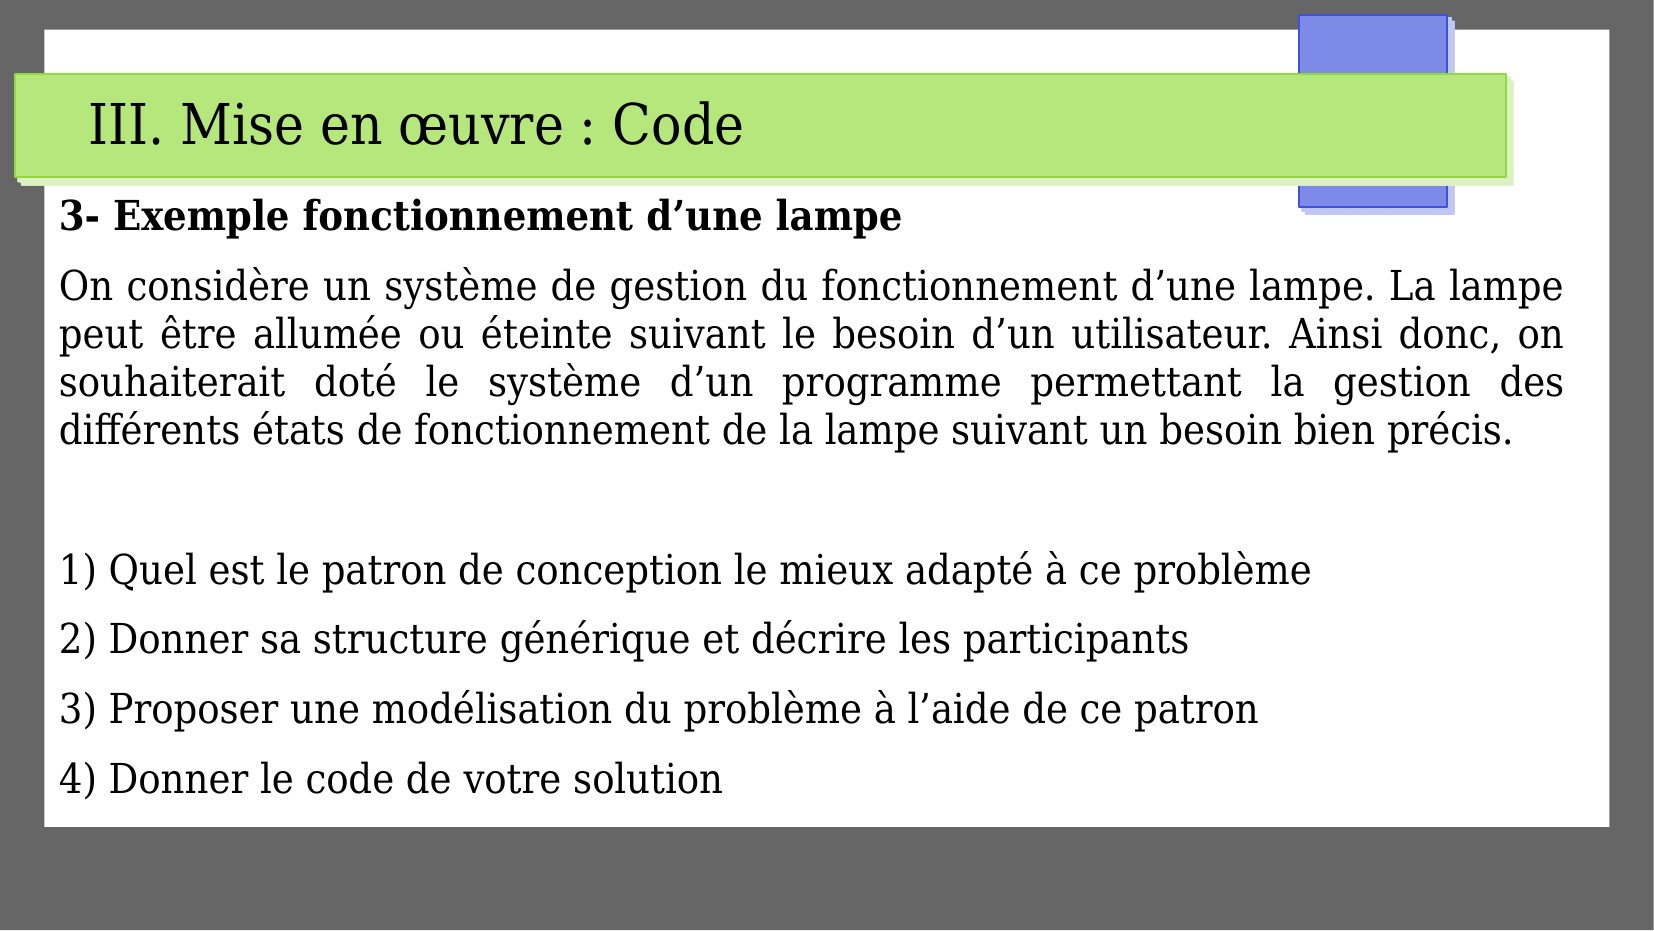

# III. Mise en œuvre : Code
3- Exemple fonctionnement d’une lampe
On considère un système de gestion du fonctionnement d’une lampe. La lampe peut être allumée ou éteinte suivant le besoin d’un utilisateur. Ainsi donc, on souhaiterait doté le système d’un programme permettant la gestion des différents états de fonctionnement de la lampe suivant un besoin bien précis.
1) Quel est le patron de conception le mieux adapté à ce problème
2) Donner sa structure générique et décrire les participants
3) Proposer une modélisation du problème à l’aide de ce patron
4) Donner le code de votre solution